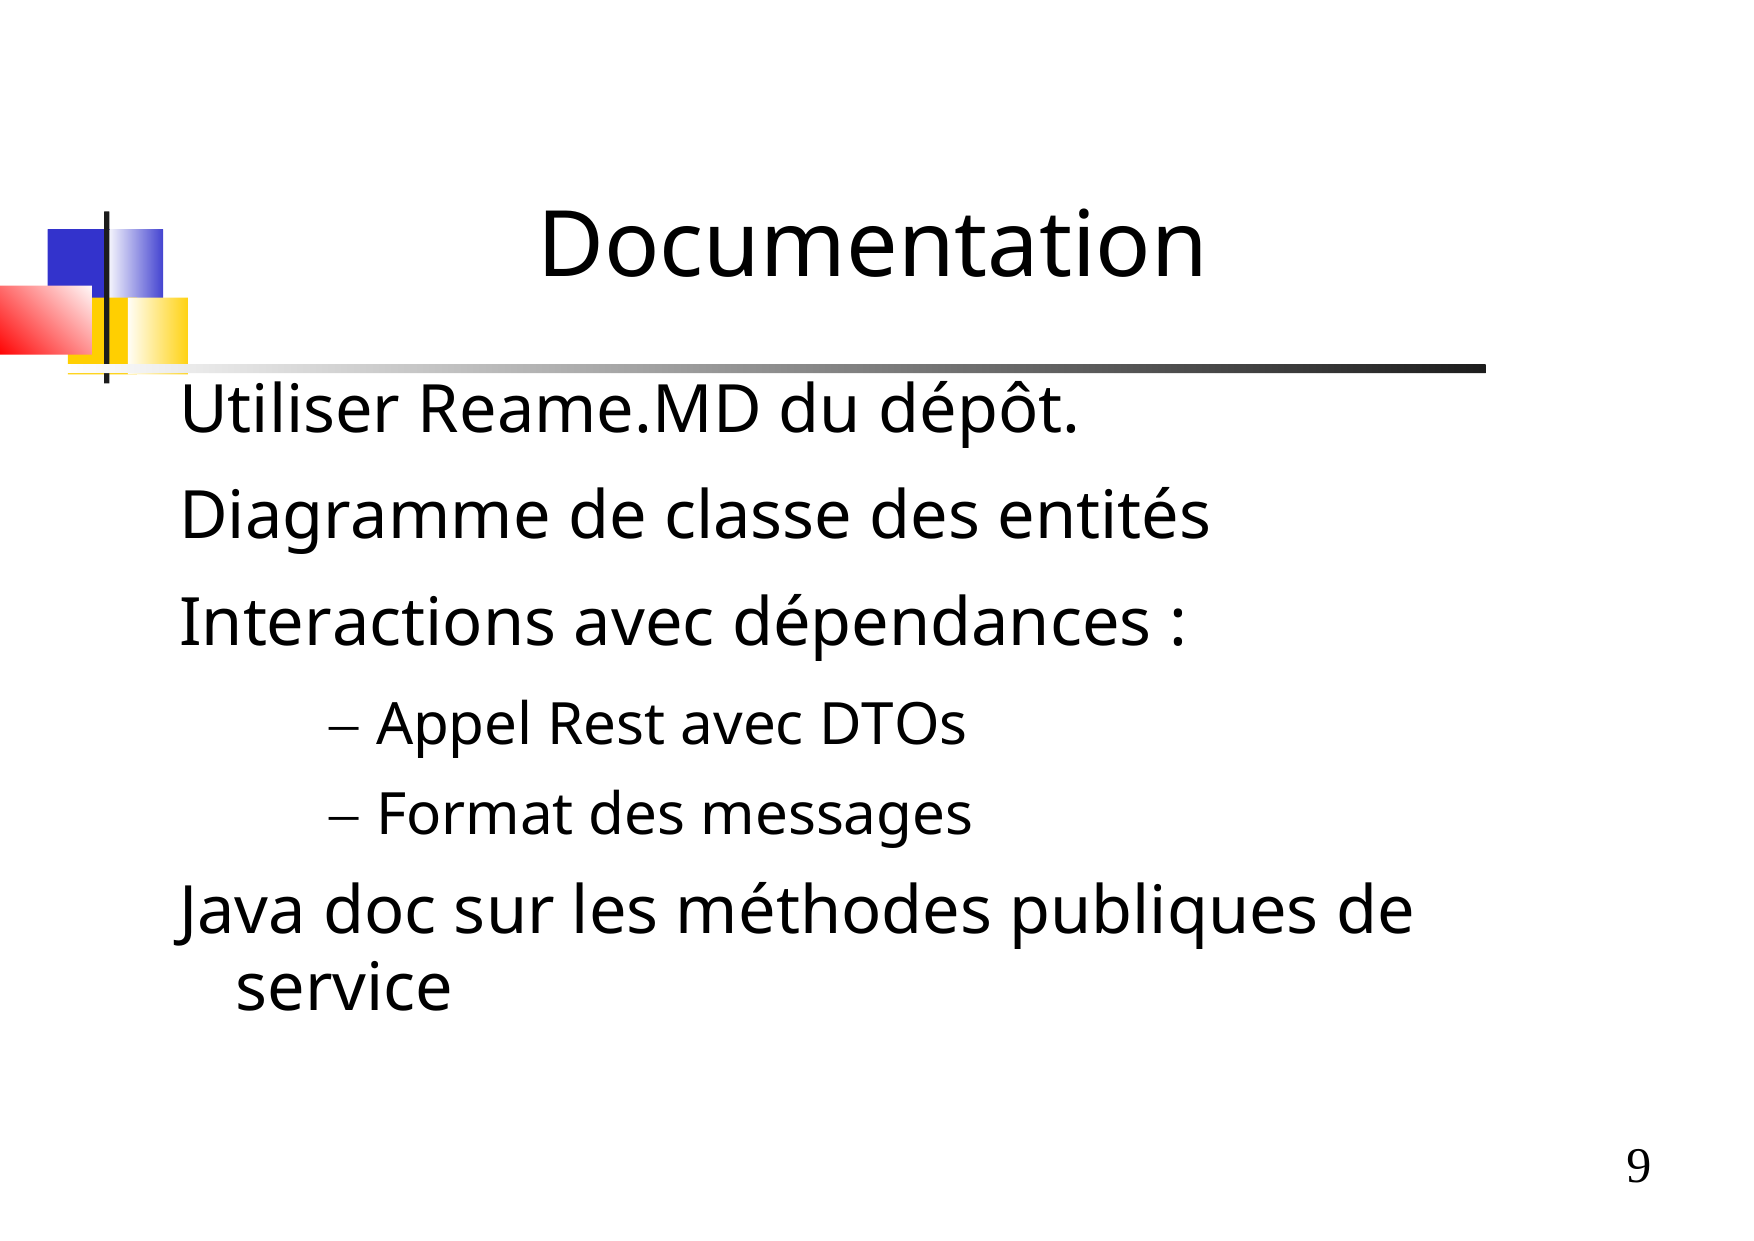

# Documentation
Utiliser Reame.MD du dépôt.
Diagramme de classe des entités
Interactions avec dépendances :
Appel Rest avec DTOs
Format des messages
Java doc sur les méthodes publiques de service